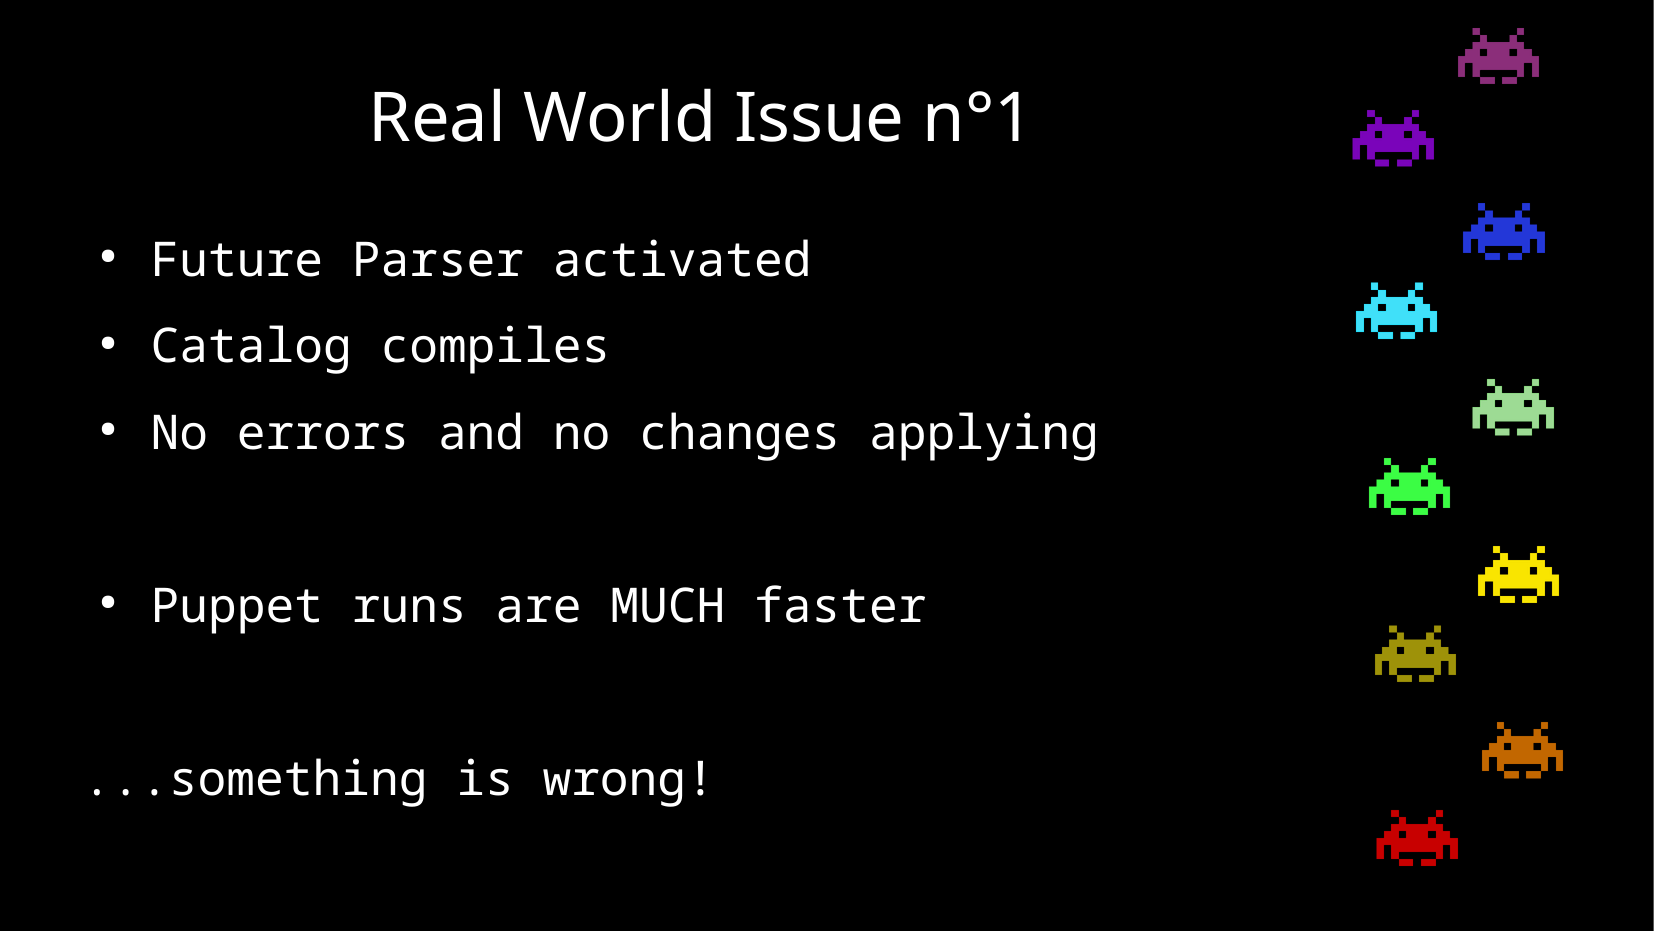

# Real World Issue n°1
Future Parser activated
Catalog compiles
No errors and no changes applying
Puppet runs are MUCH faster
...something is wrong!